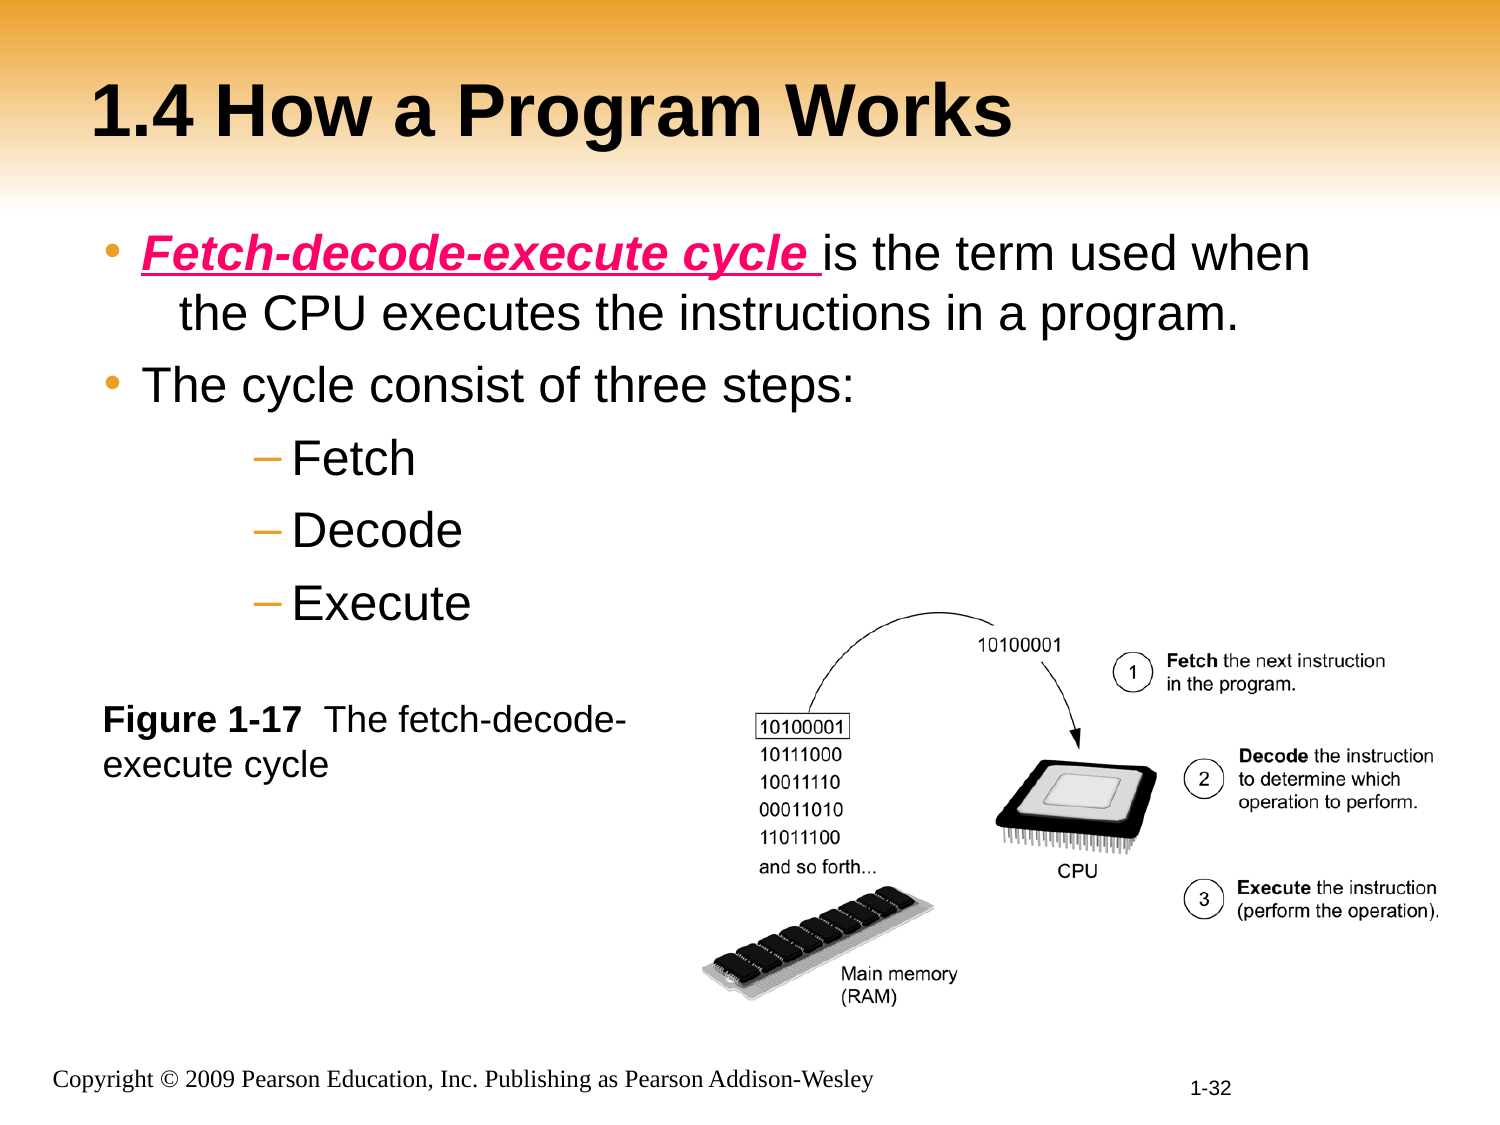

# 1.4 How a Program Works
Fetch-decode-execute cycle is the term used when the CPU executes the instructions in a program.
The cycle consist of three steps:
Fetch
Decode
Execute
Figure 1-17 The fetch-decode-execute cycle